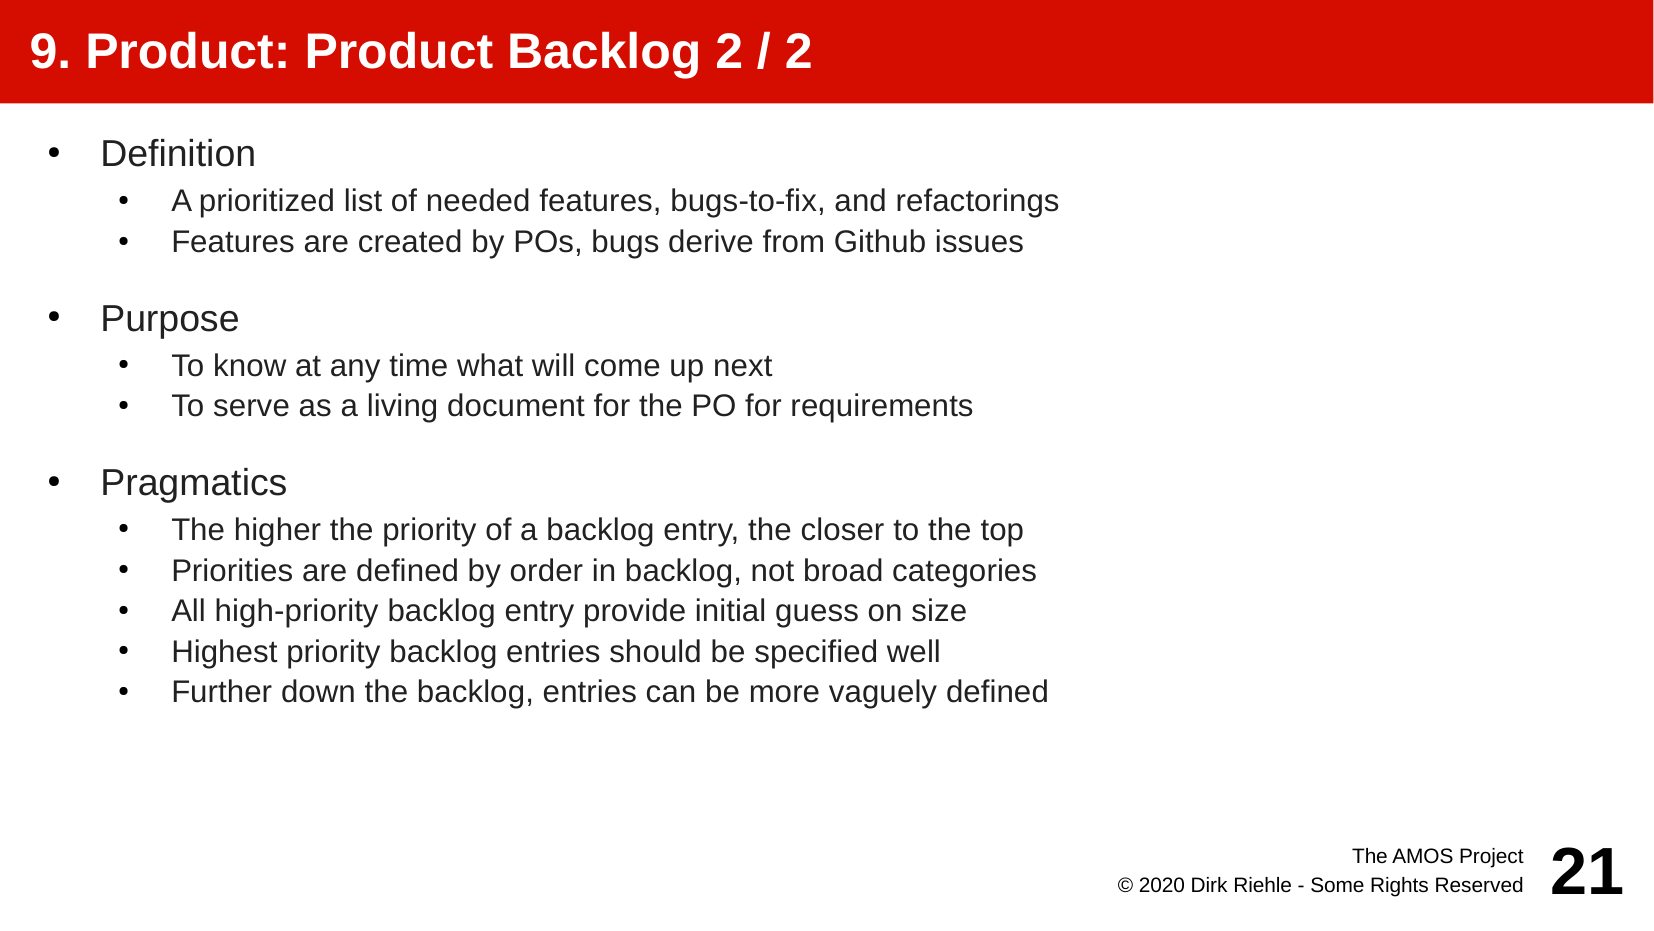

# 9. Product: Product Backlog 2 / 2
Definition
A prioritized list of needed features, bugs-to-fix, and refactorings
Features are created by POs, bugs derive from Github issues
Purpose
To know at any time what will come up next
To serve as a living document for the PO for requirements
Pragmatics
The higher the priority of a backlog entry, the closer to the top
Priorities are defined by order in backlog, not broad categories
All high-priority backlog entry provide initial guess on size
Highest priority backlog entries should be specified well
Further down the backlog, entries can be more vaguely defined
The AMOS Project
21
© 2020 Dirk Riehle - Some Rights Reserved